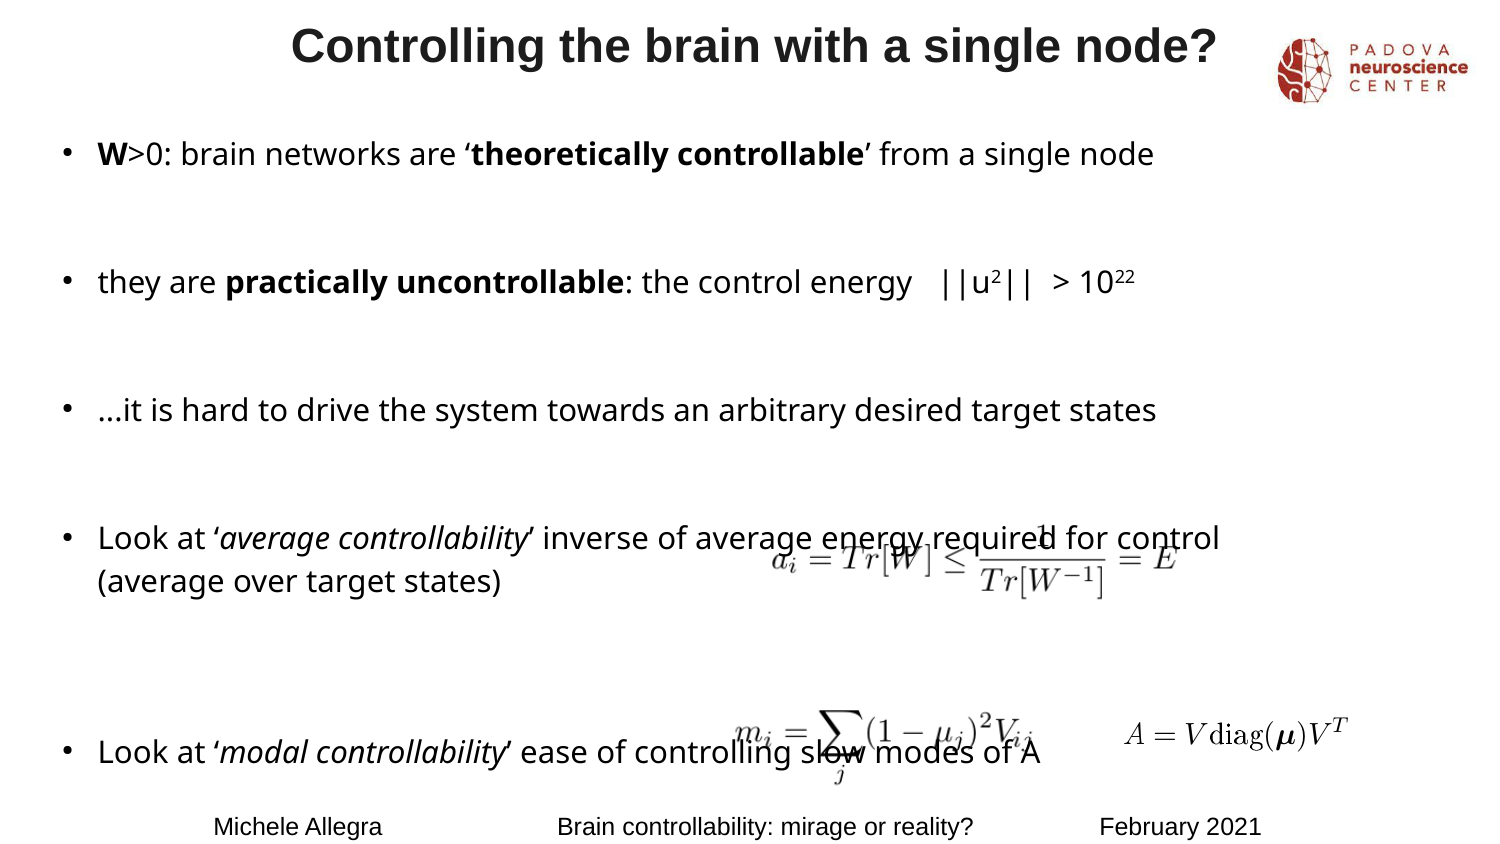

Controlling the brain with a single node?
W>0: brain networks are ‘theoretically controllable’ from a single node
they are practically uncontrollable: the control energy ||u2|| > 1022
...it is hard to drive the system towards an arbitrary desired target states
Look at ‘average controllability’ inverse of average energy required for control (average over target states)
Look at ‘modal controllability’ ease of controlling slow modes of A
Michele Allegra Brain controllability: mirage or reality? February 2021